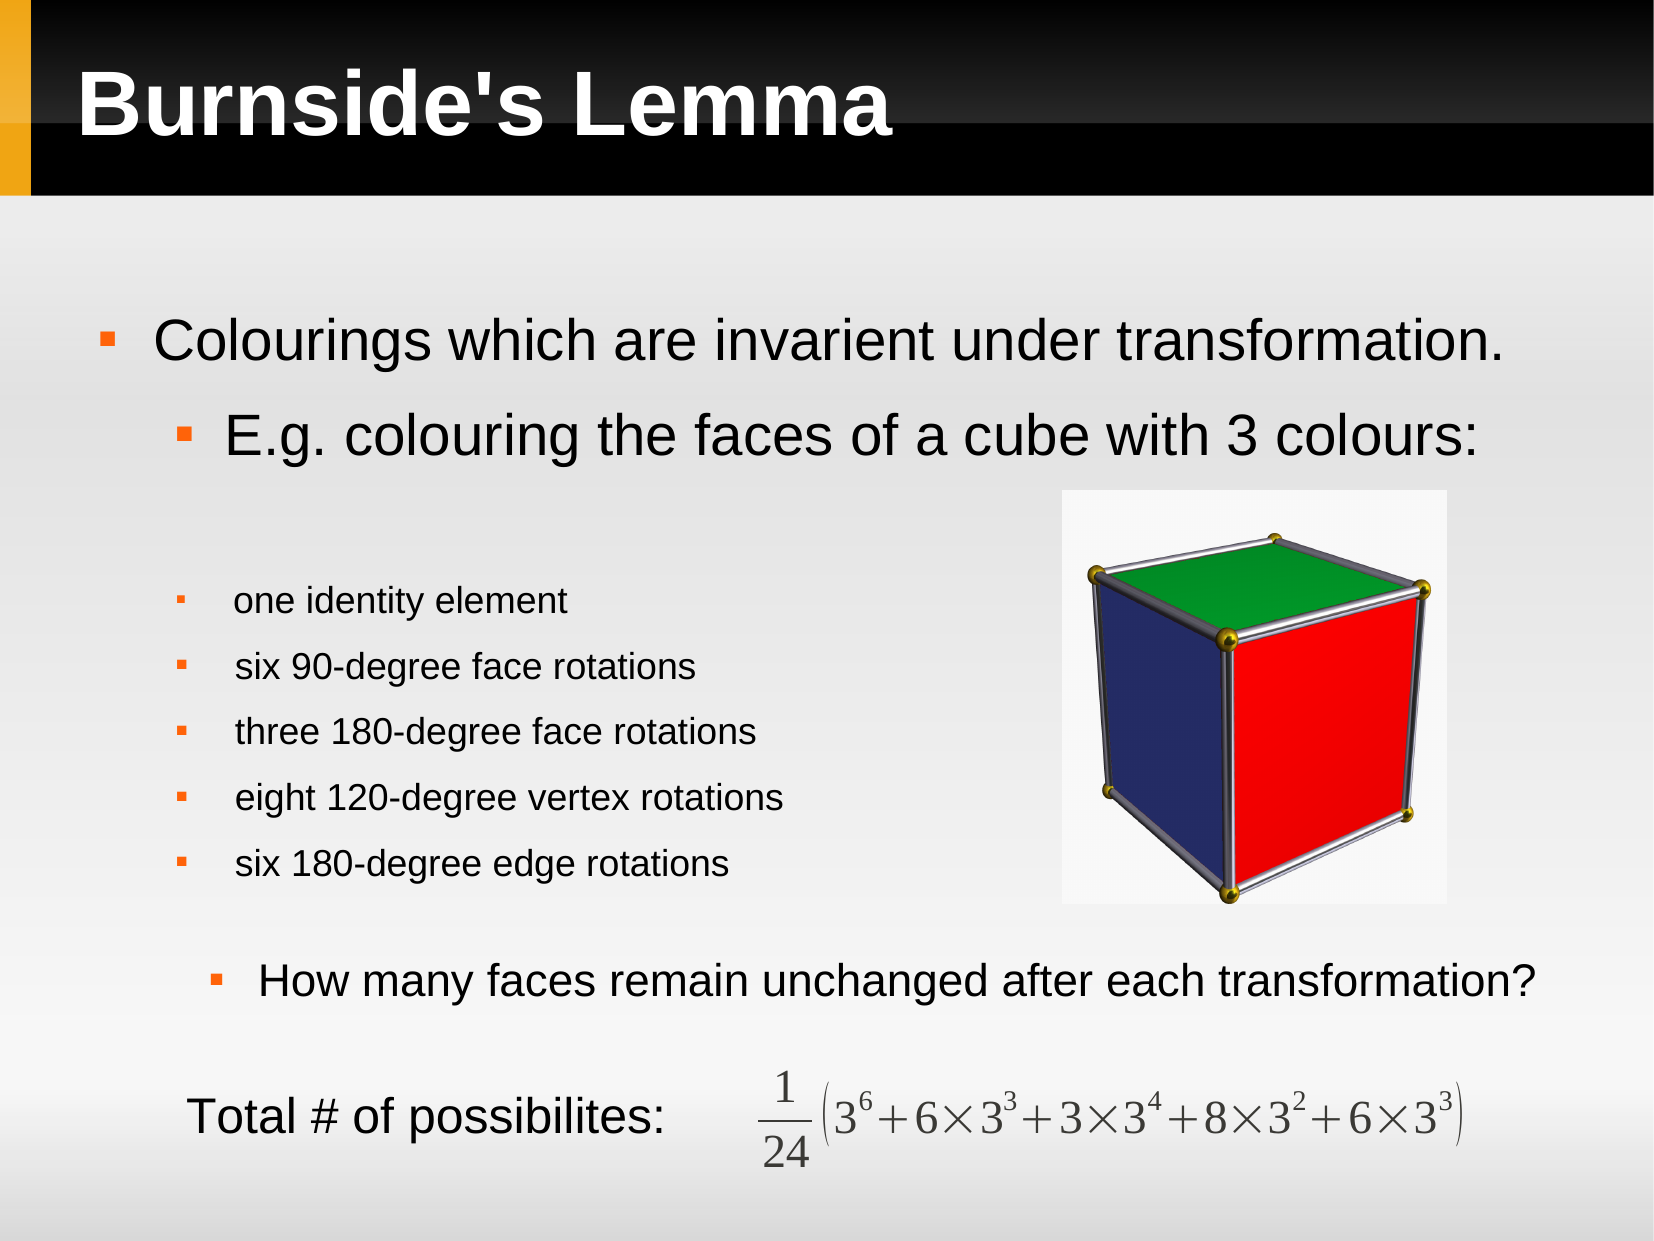

# Burnside's Lemma
Colourings which are invarient under transformation.
E.g. colouring the faces of a cube with 3 colours:
 one identity element
 six 90-degree face rotations
 three 180-degree face rotations
 eight 120-degree vertex rotations
 six 180-degree edge rotations
How many faces remain unchanged after each transformation?
Total # of possibilites: